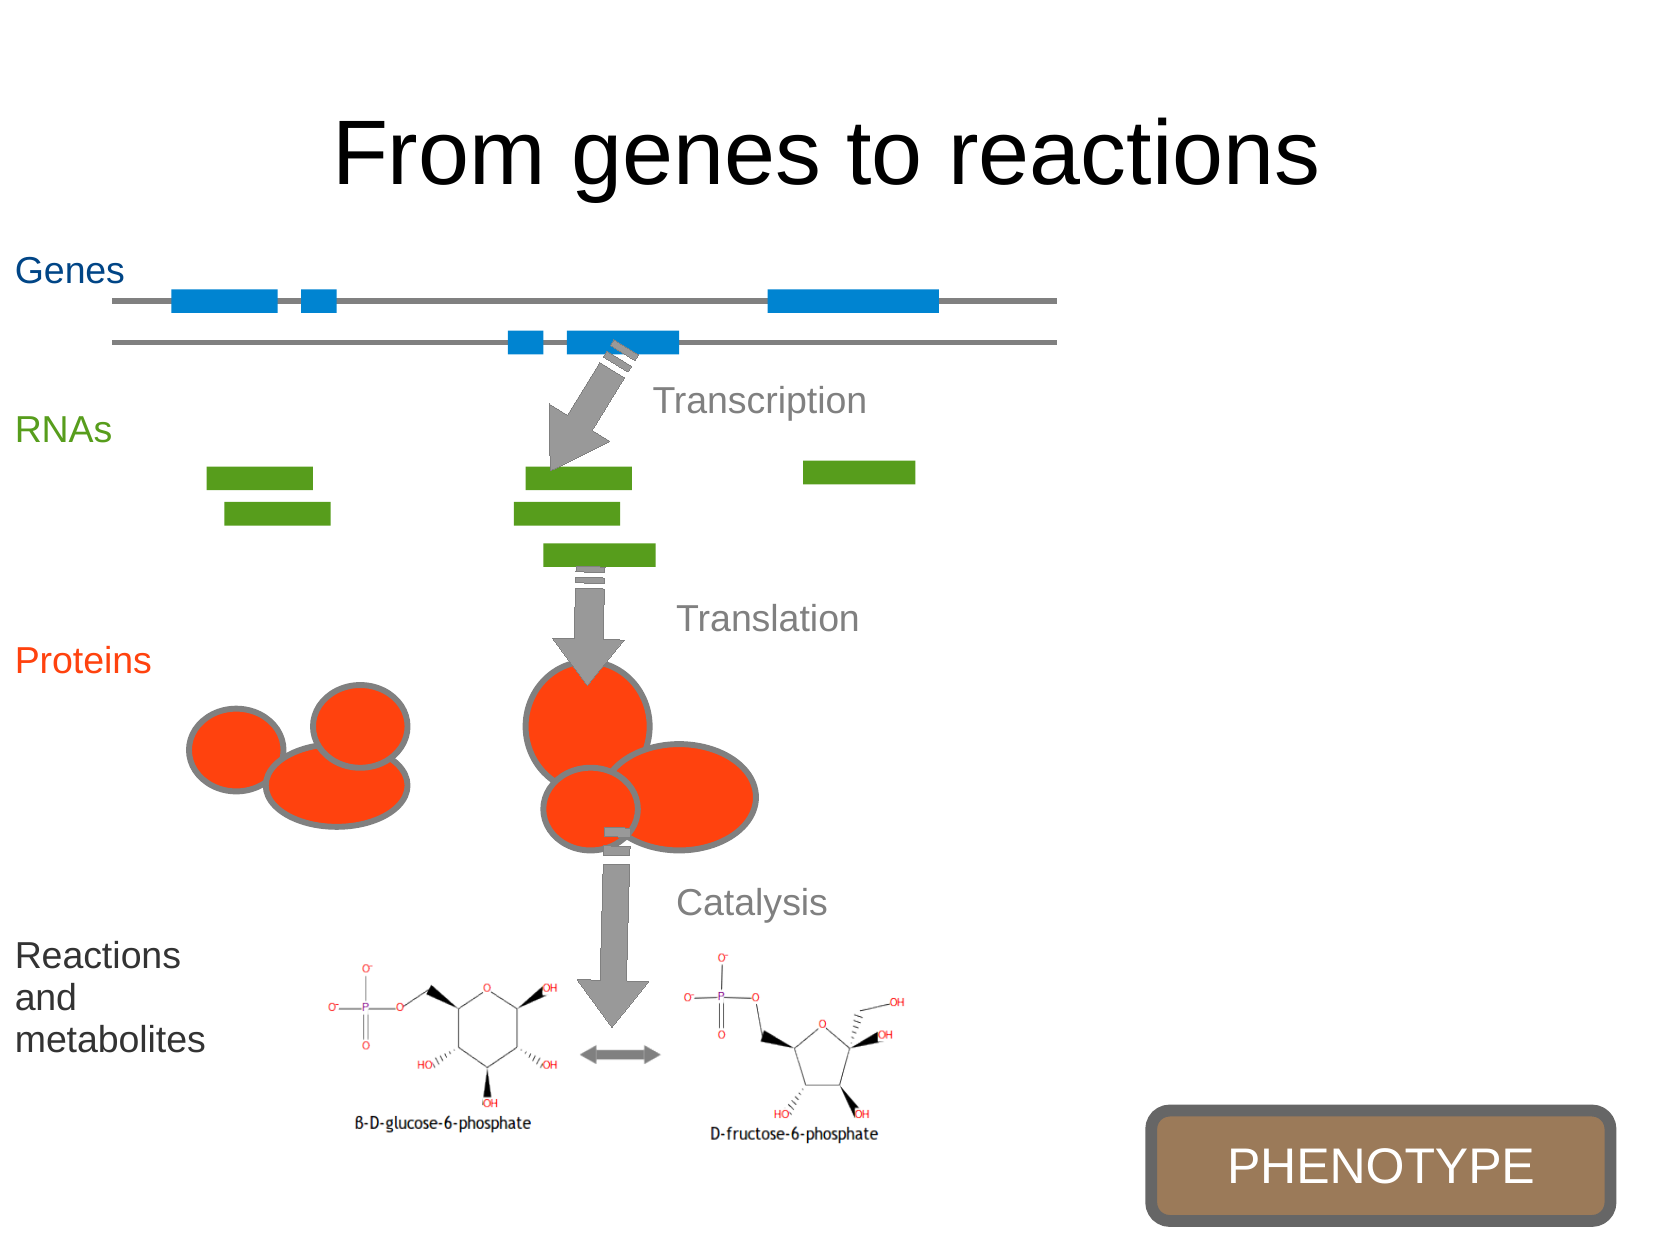

# From genes to reactions
Genes
Transcription
RNAs
Translation
Proteins
Catalysis
Reactions
and
metabolites
PHENOTYPE